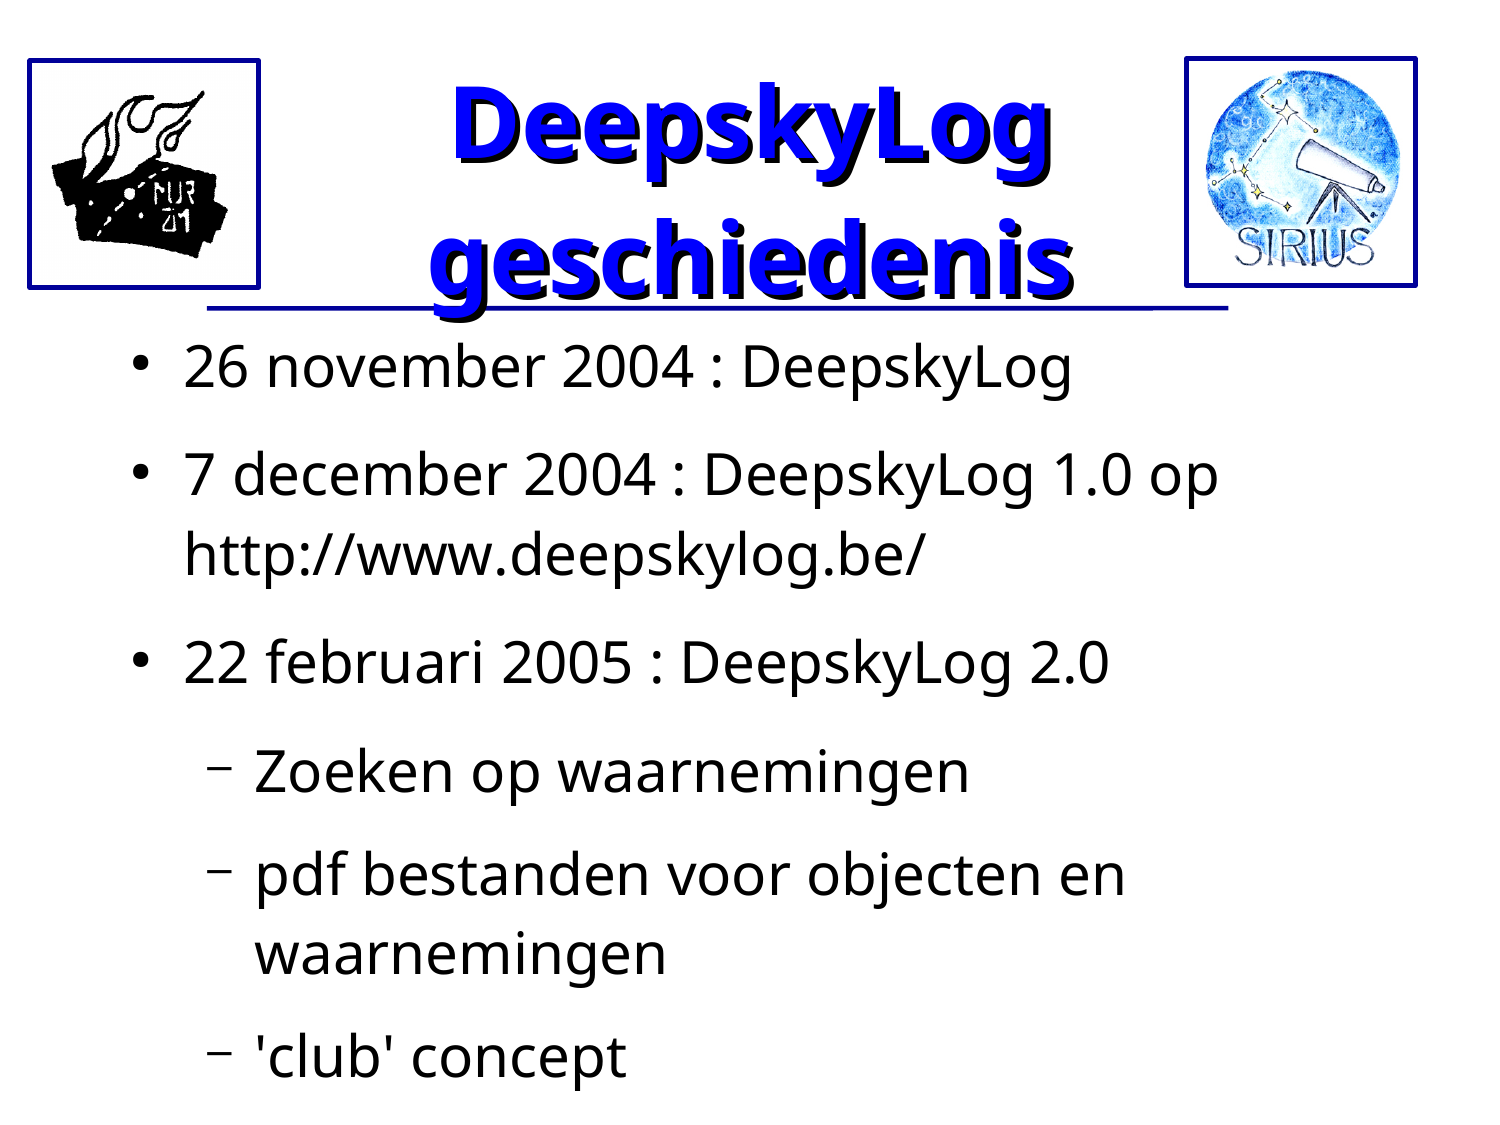

# DeepskyLog geschiedenis
26 november 2004 : DeepskyLog
7 december 2004 : DeepskyLog 1.0 op http://www.deepskylog.be/
22 februari 2005 : DeepskyLog 2.0
Zoeken op waarnemingen
pdf bestanden voor objecten en waarnemingen
'club' concept
DeepSkyLive link